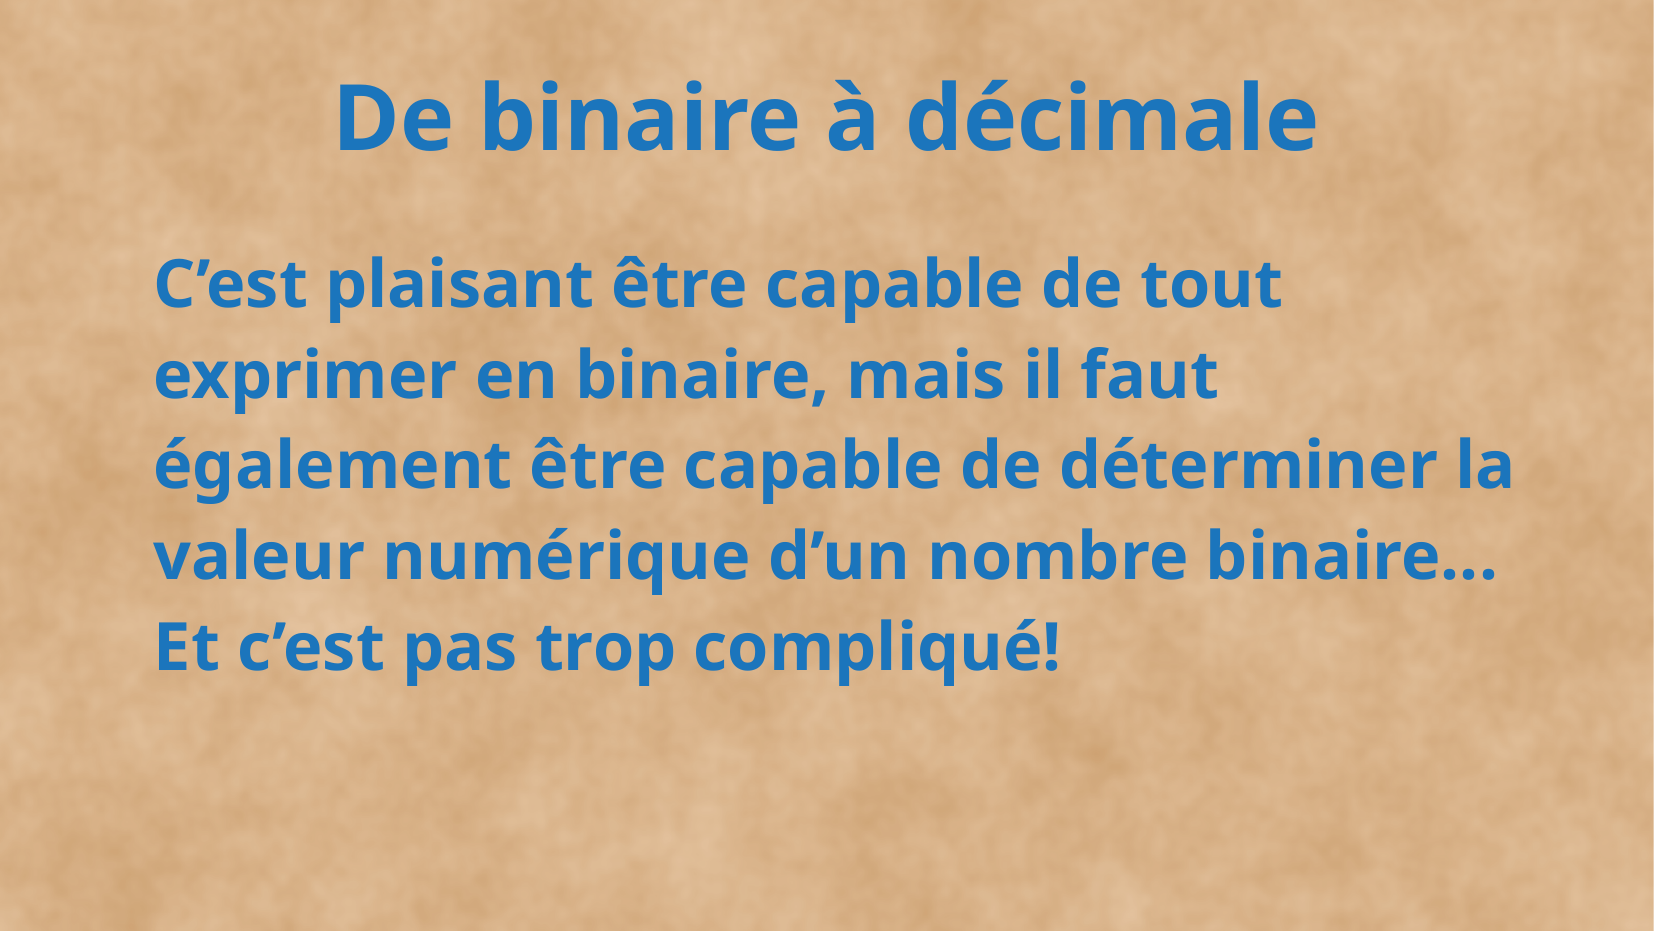

# De binaire à décimale
C’est plaisant être capable de tout exprimer en binaire, mais il faut également être capable de déterminer la valeur numérique d’un nombre binaire... Et c’est pas trop compliqué!